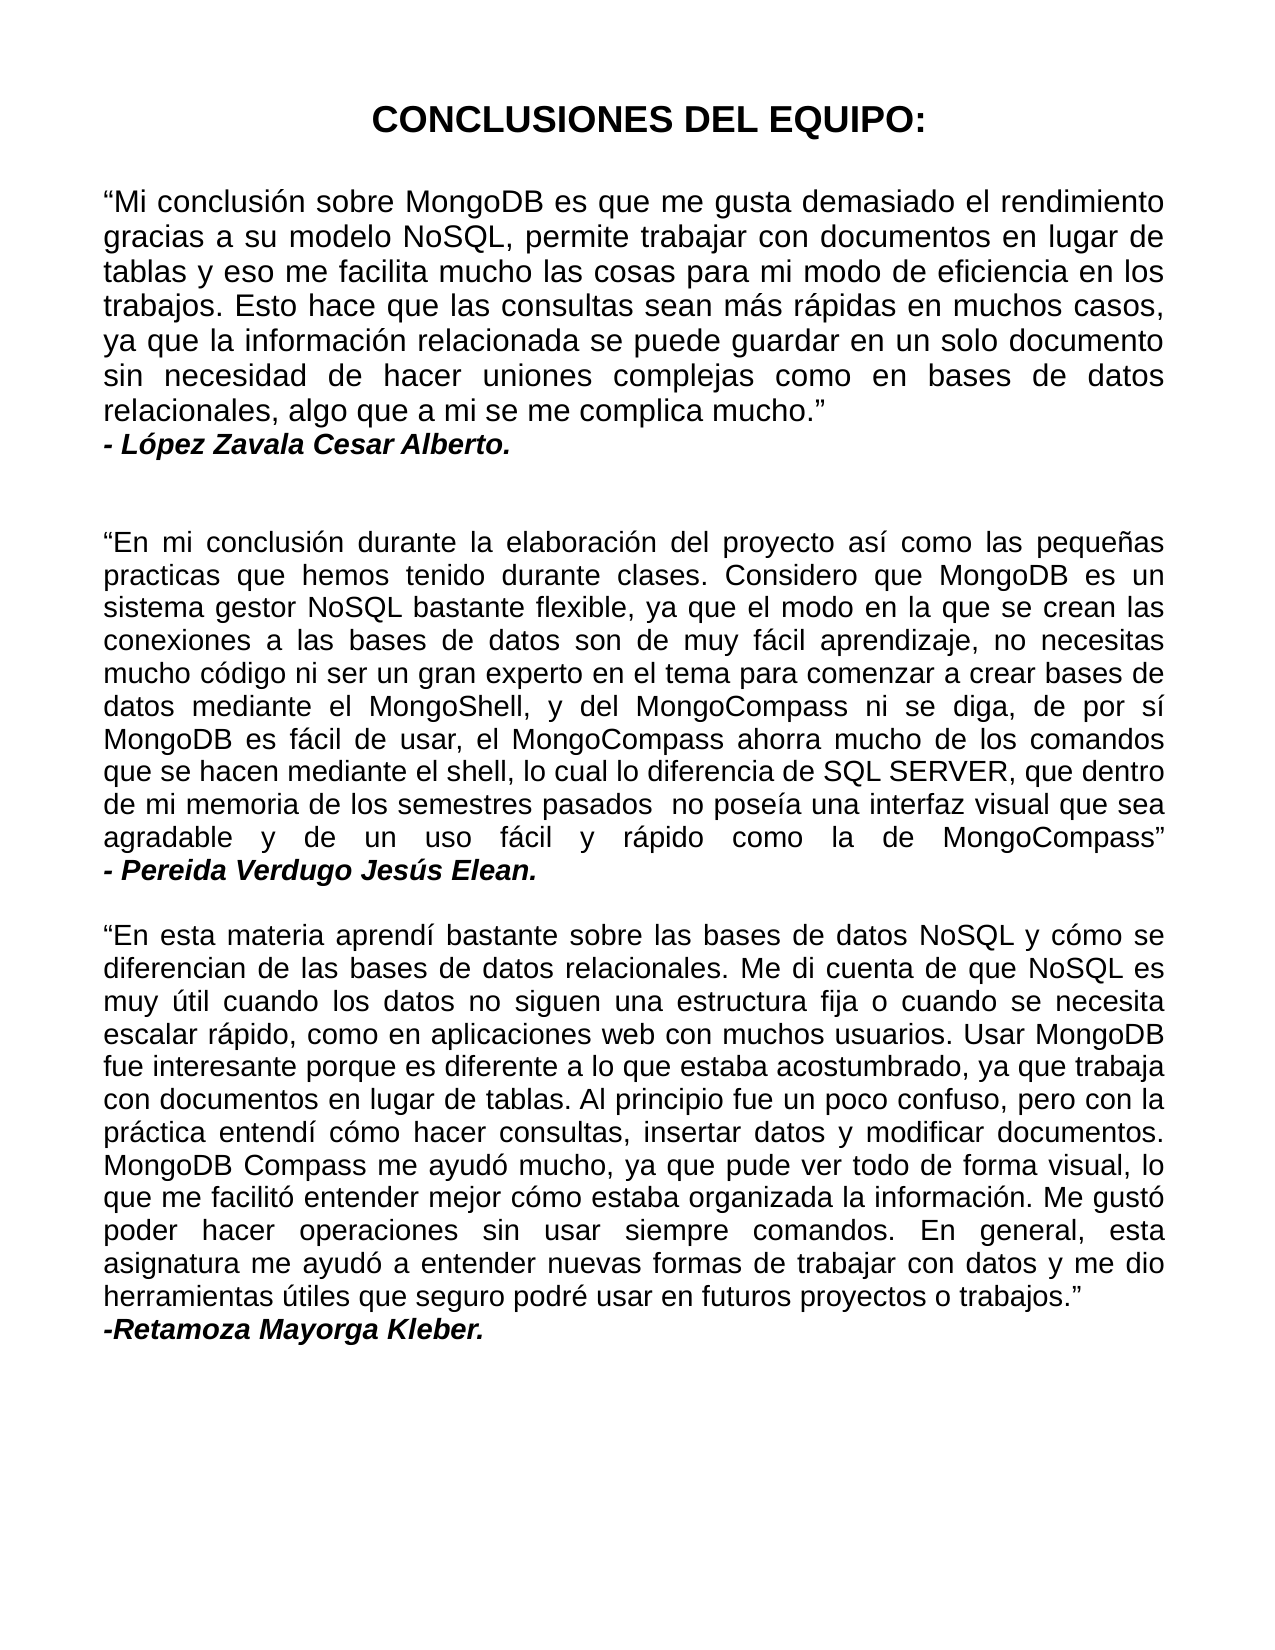

CONCLUSIONES DEL EQUIPO:
“Mi conclusión sobre MongoDB es que me gusta demasiado el rendimiento gracias a su modelo NoSQL, permite trabajar con documentos en lugar de tablas y eso me facilita mucho las cosas para mi modo de eficiencia en los trabajos. Esto hace que las consultas sean más rápidas en muchos casos, ya que la información relacionada se puede guardar en un solo documento sin necesidad de hacer uniones complejas como en bases de datos relacionales, algo que a mi se me complica mucho.”
- López Zavala Cesar Alberto.
“En mi conclusión durante la elaboración del proyecto así como las pequeñas practicas que hemos tenido durante clases. Considero que MongoDB es un sistema gestor NoSQL bastante flexible, ya que el modo en la que se crean las conexiones a las bases de datos son de muy fácil aprendizaje, no necesitas mucho código ni ser un gran experto en el tema para comenzar a crear bases de datos mediante el MongoShell, y del MongoCompass ni se diga, de por sí MongoDB es fácil de usar, el MongoCompass ahorra mucho de los comandos que se hacen mediante el shell, lo cual lo diferencia de SQL SERVER, que dentro de mi memoria de los semestres pasados no poseía una interfaz visual que sea agradable y de un uso fácil y rápido como la de MongoCompass”
- Pereida Verdugo Jesús Elean.
“En esta materia aprendí bastante sobre las bases de datos NoSQL y cómo se diferencian de las bases de datos relacionales. Me di cuenta de que NoSQL es muy útil cuando los datos no siguen una estructura fija o cuando se necesita escalar rápido, como en aplicaciones web con muchos usuarios. Usar MongoDB fue interesante porque es diferente a lo que estaba acostumbrado, ya que trabaja con documentos en lugar de tablas. Al principio fue un poco confuso, pero con la práctica entendí cómo hacer consultas, insertar datos y modificar documentos. MongoDB Compass me ayudó mucho, ya que pude ver todo de forma visual, lo que me facilitó entender mejor cómo estaba organizada la información. Me gustó poder hacer operaciones sin usar siempre comandos. En general, esta asignatura me ayudó a entender nuevas formas de trabajar con datos y me dio herramientas útiles que seguro podré usar en futuros proyectos o trabajos.”
-Retamoza Mayorga Kleber.